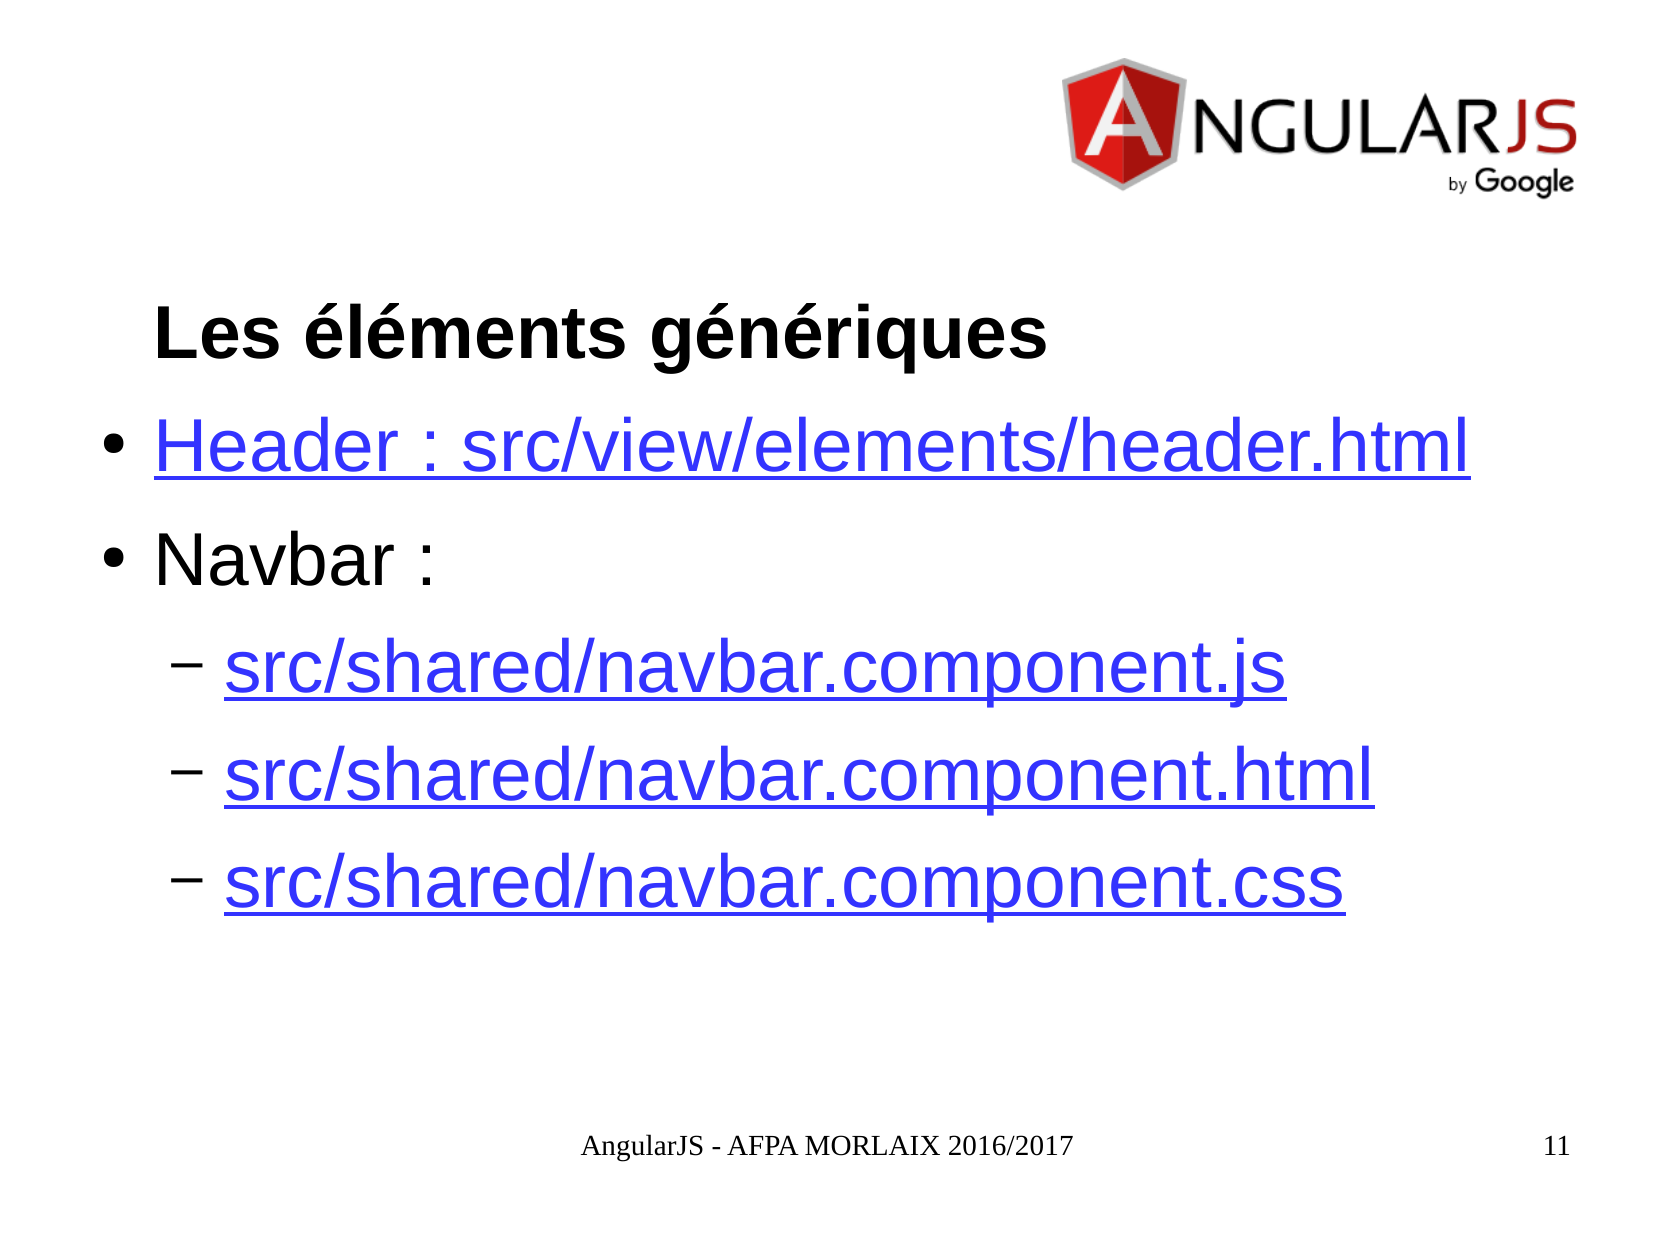

# Les éléments génériques
Header : src/view/elements/header.html
Navbar :
src/shared/navbar.component.js
src/shared/navbar.component.html
src/shared/navbar.component.css
AngularJS - AFPA MORLAIX 2016/2017
11